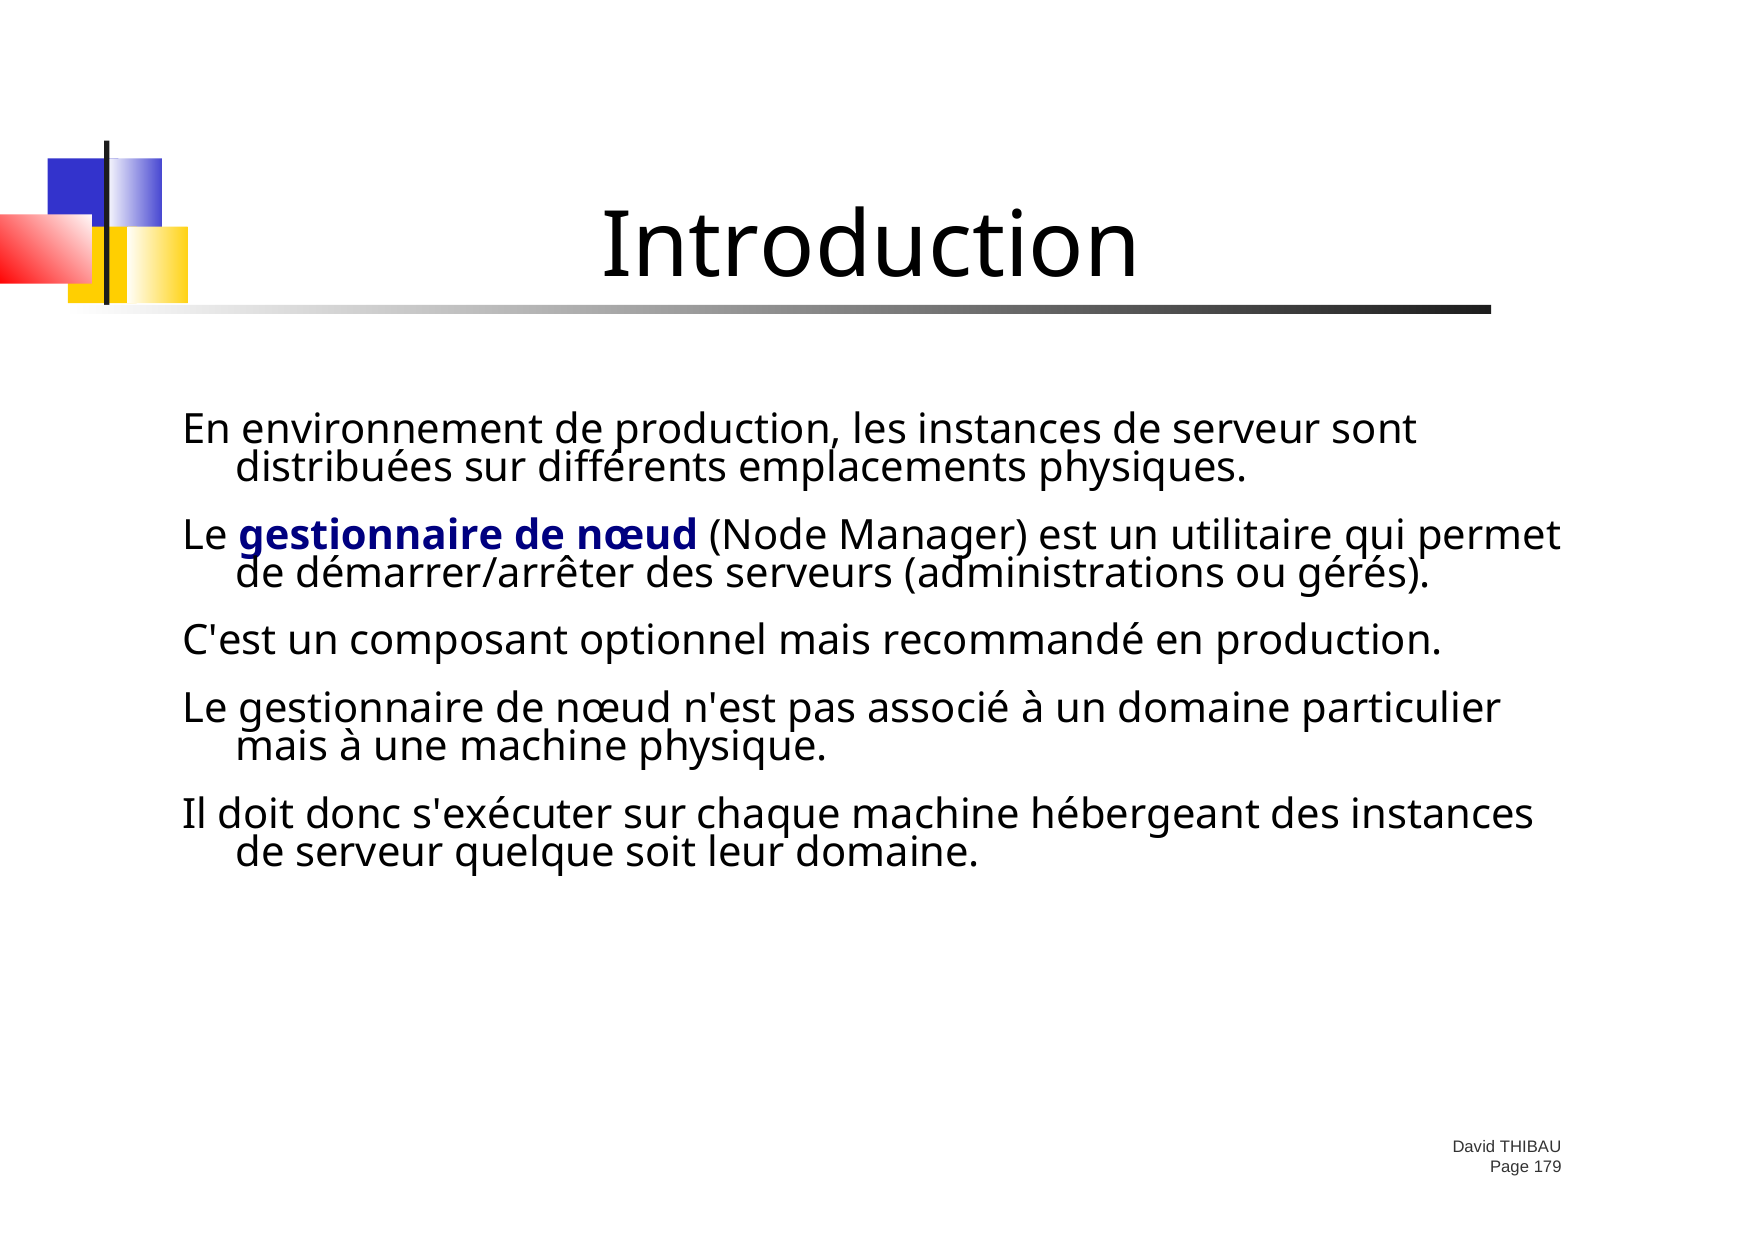

# Introduction
En environnement de production, les instances de serveur sont distribuées sur différents emplacements physiques.
Le gestionnaire de nœud (Node Manager) est un utilitaire qui permet de démarrer/arrêter des serveurs (administrations ou gérés).
C'est un composant optionnel mais recommandé en production.
Le gestionnaire de nœud n'est pas associé à un domaine particulier mais à une machine physique.
Il doit donc s'exécuter sur chaque machine hébergeant des instances de serveur quelque soit leur domaine.